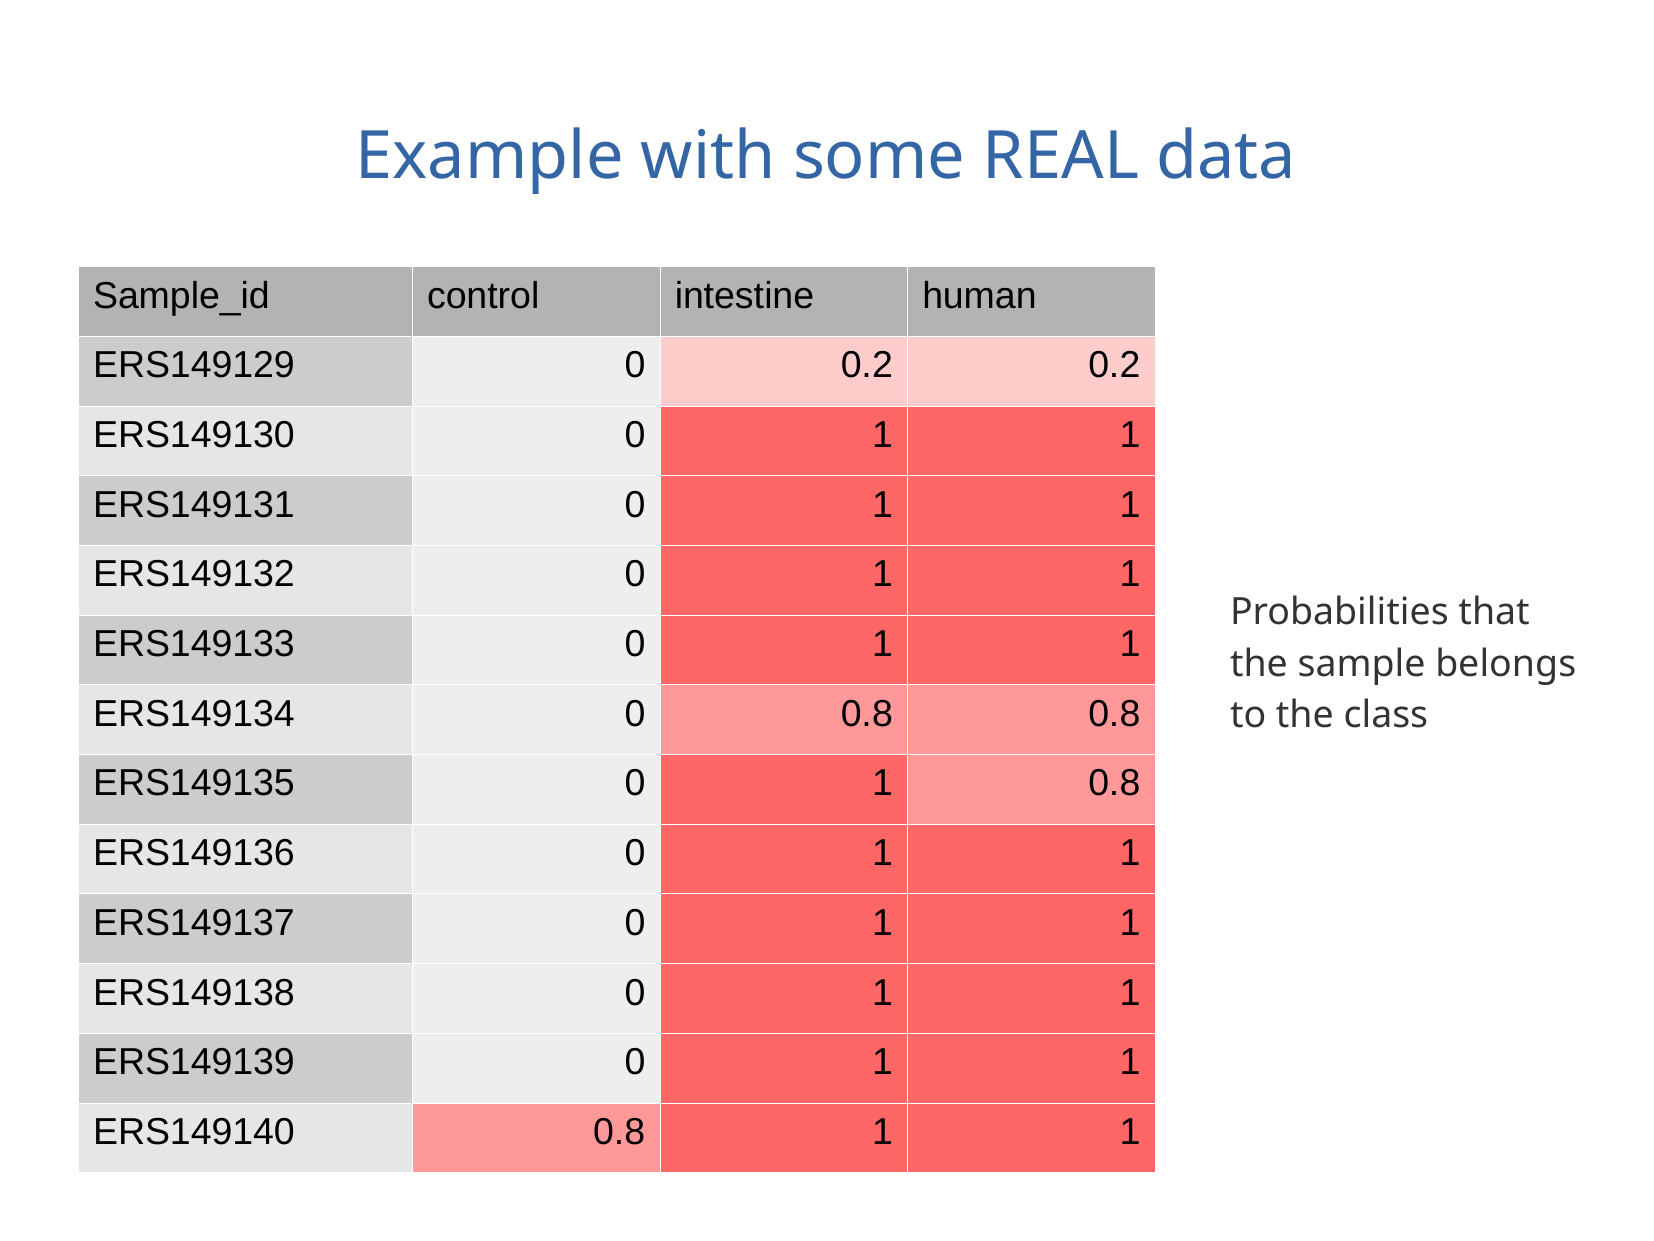

# Example with some REAL data
| Sample\_id | control | intestine | human |
| --- | --- | --- | --- |
| ERS149129 | 0 | 0.2 | 0.2 |
| ERS149130 | 0 | 1 | 1 |
| ERS149131 | 0 | 1 | 1 |
| ERS149132 | 0 | 1 | 1 |
| ERS149133 | 0 | 1 | 1 |
| ERS149134 | 0 | 0.8 | 0.8 |
| ERS149135 | 0 | 1 | 0.8 |
| ERS149136 | 0 | 1 | 1 |
| ERS149137 | 0 | 1 | 1 |
| ERS149138 | 0 | 1 | 1 |
| ERS149139 | 0 | 1 | 1 |
| ERS149140 | 0.8 | 1 | 1 |
Probabilities that the sample belongs to the class